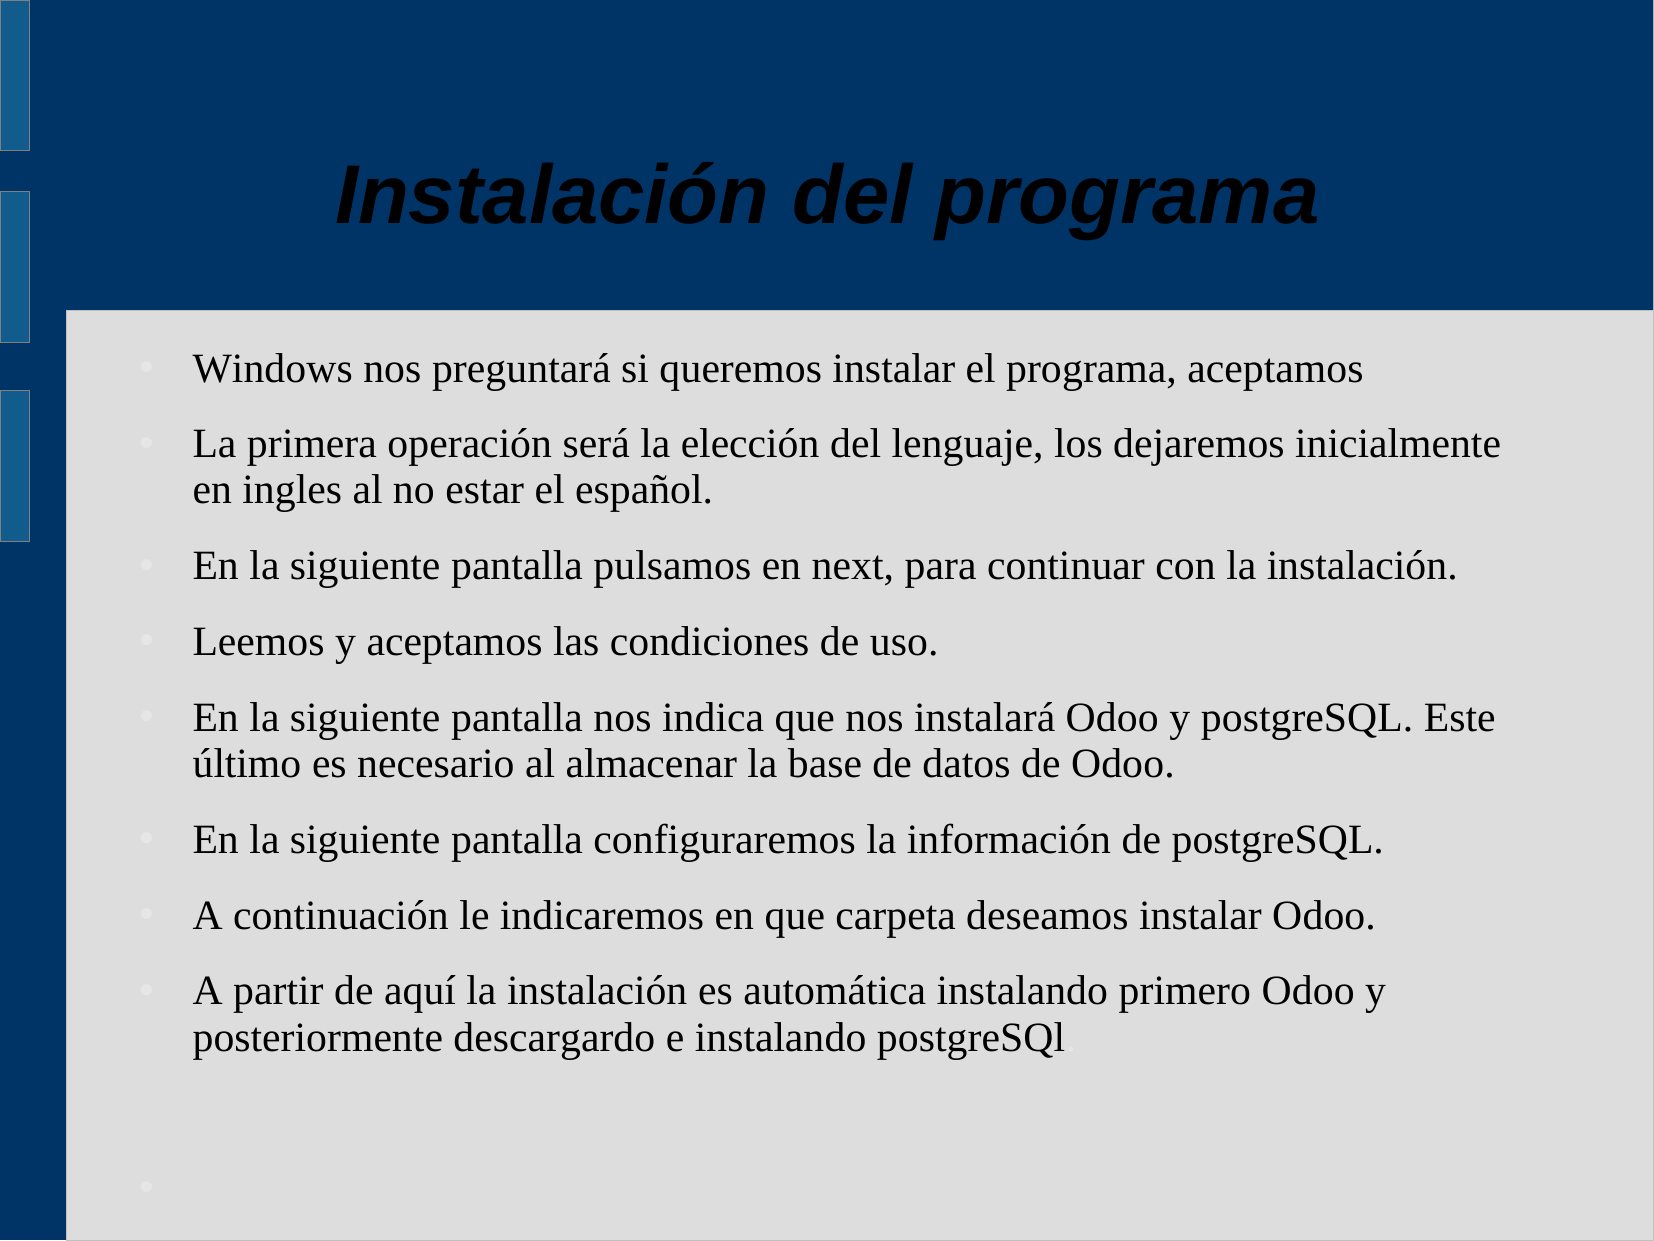

# Instalación del programa
Windows nos preguntará si queremos instalar el programa, aceptamos
La primera operación será la elección del lenguaje, los dejaremos inicialmente en ingles al no estar el español.
En la siguiente pantalla pulsamos en next, para continuar con la instalación.
Leemos y aceptamos las condiciones de uso.
En la siguiente pantalla nos indica que nos instalará Odoo y postgreSQL. Este último es necesario al almacenar la base de datos de Odoo.
En la siguiente pantalla configuraremos la información de postgreSQL.
A continuación le indicaremos en que carpeta deseamos instalar Odoo.
A partir de aquí la instalación es automática instalando primero Odoo y posteriormente descargardo e instalando postgreSQl.